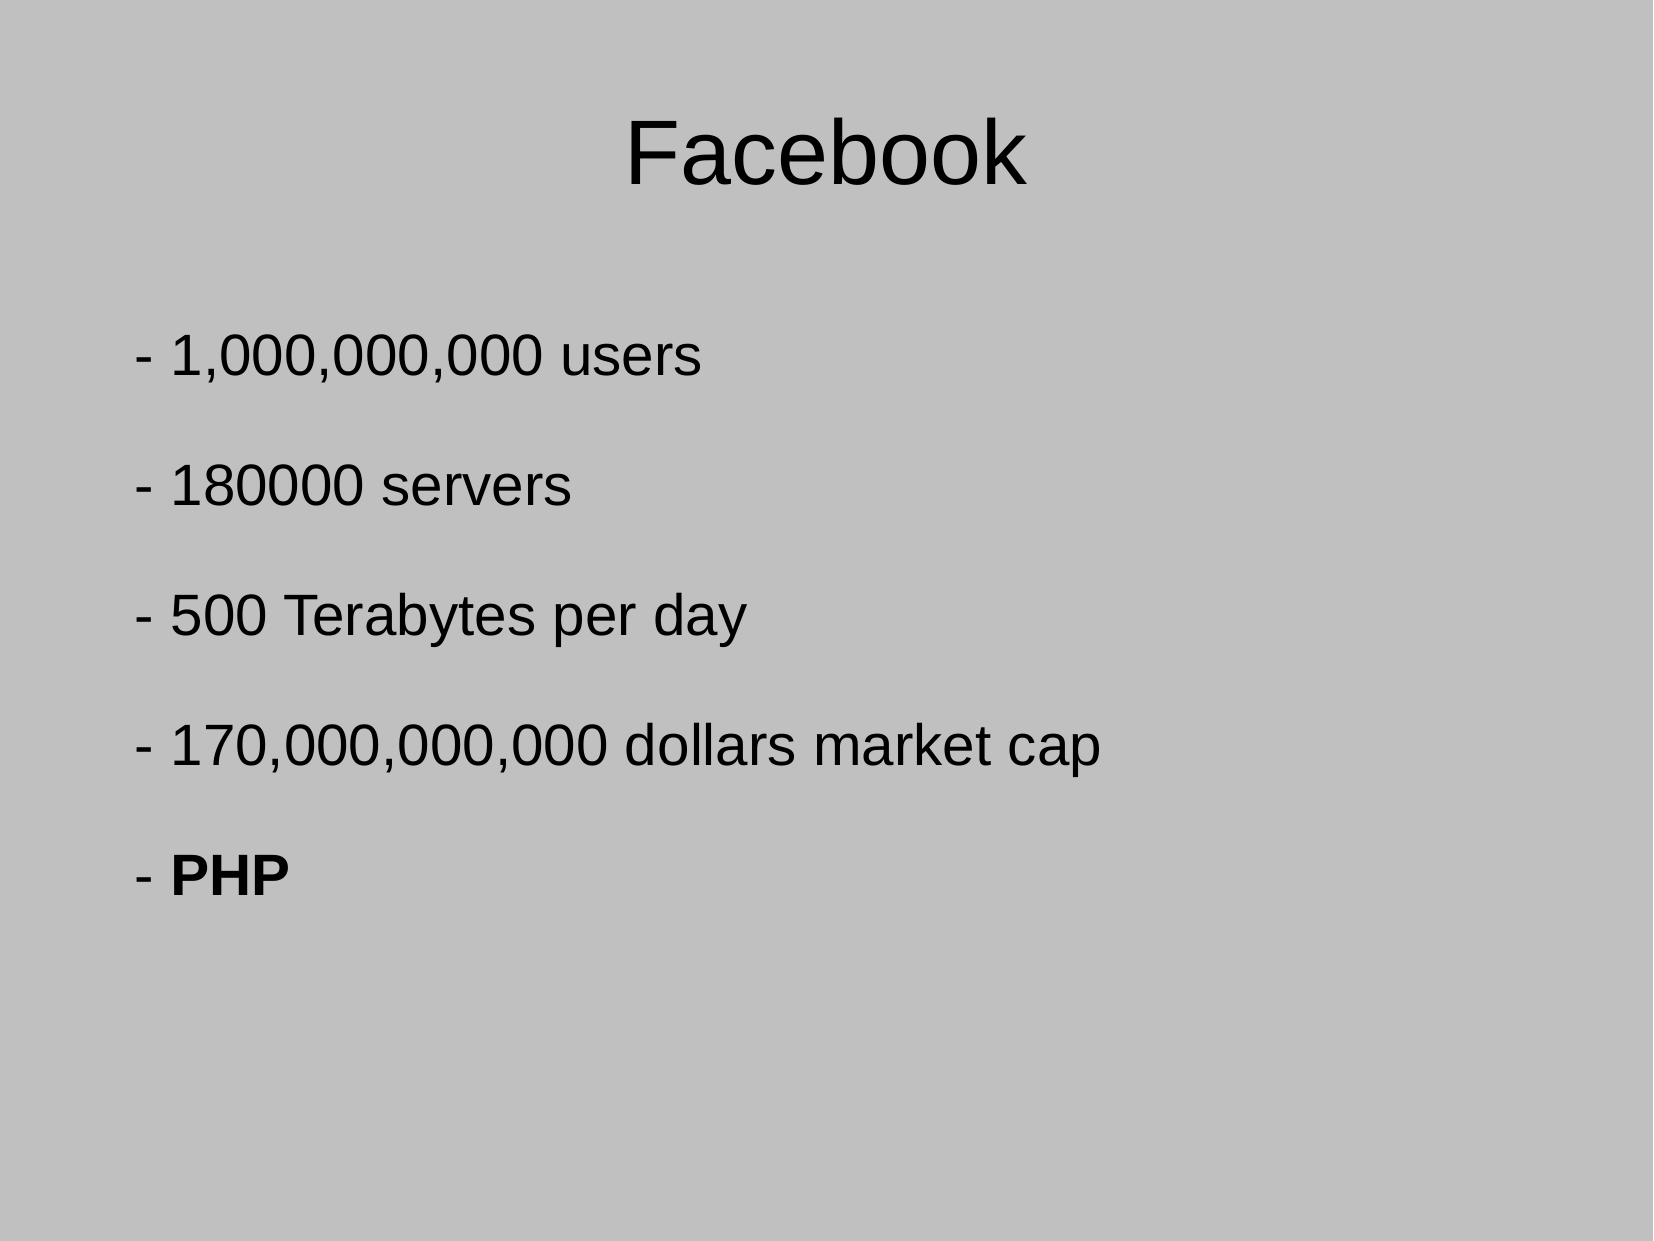

# Facebook
- 1,000,000,000 users
- 180000 servers
- 500 Terabytes per day
- 170,000,000,000 dollars market cap
- PHP